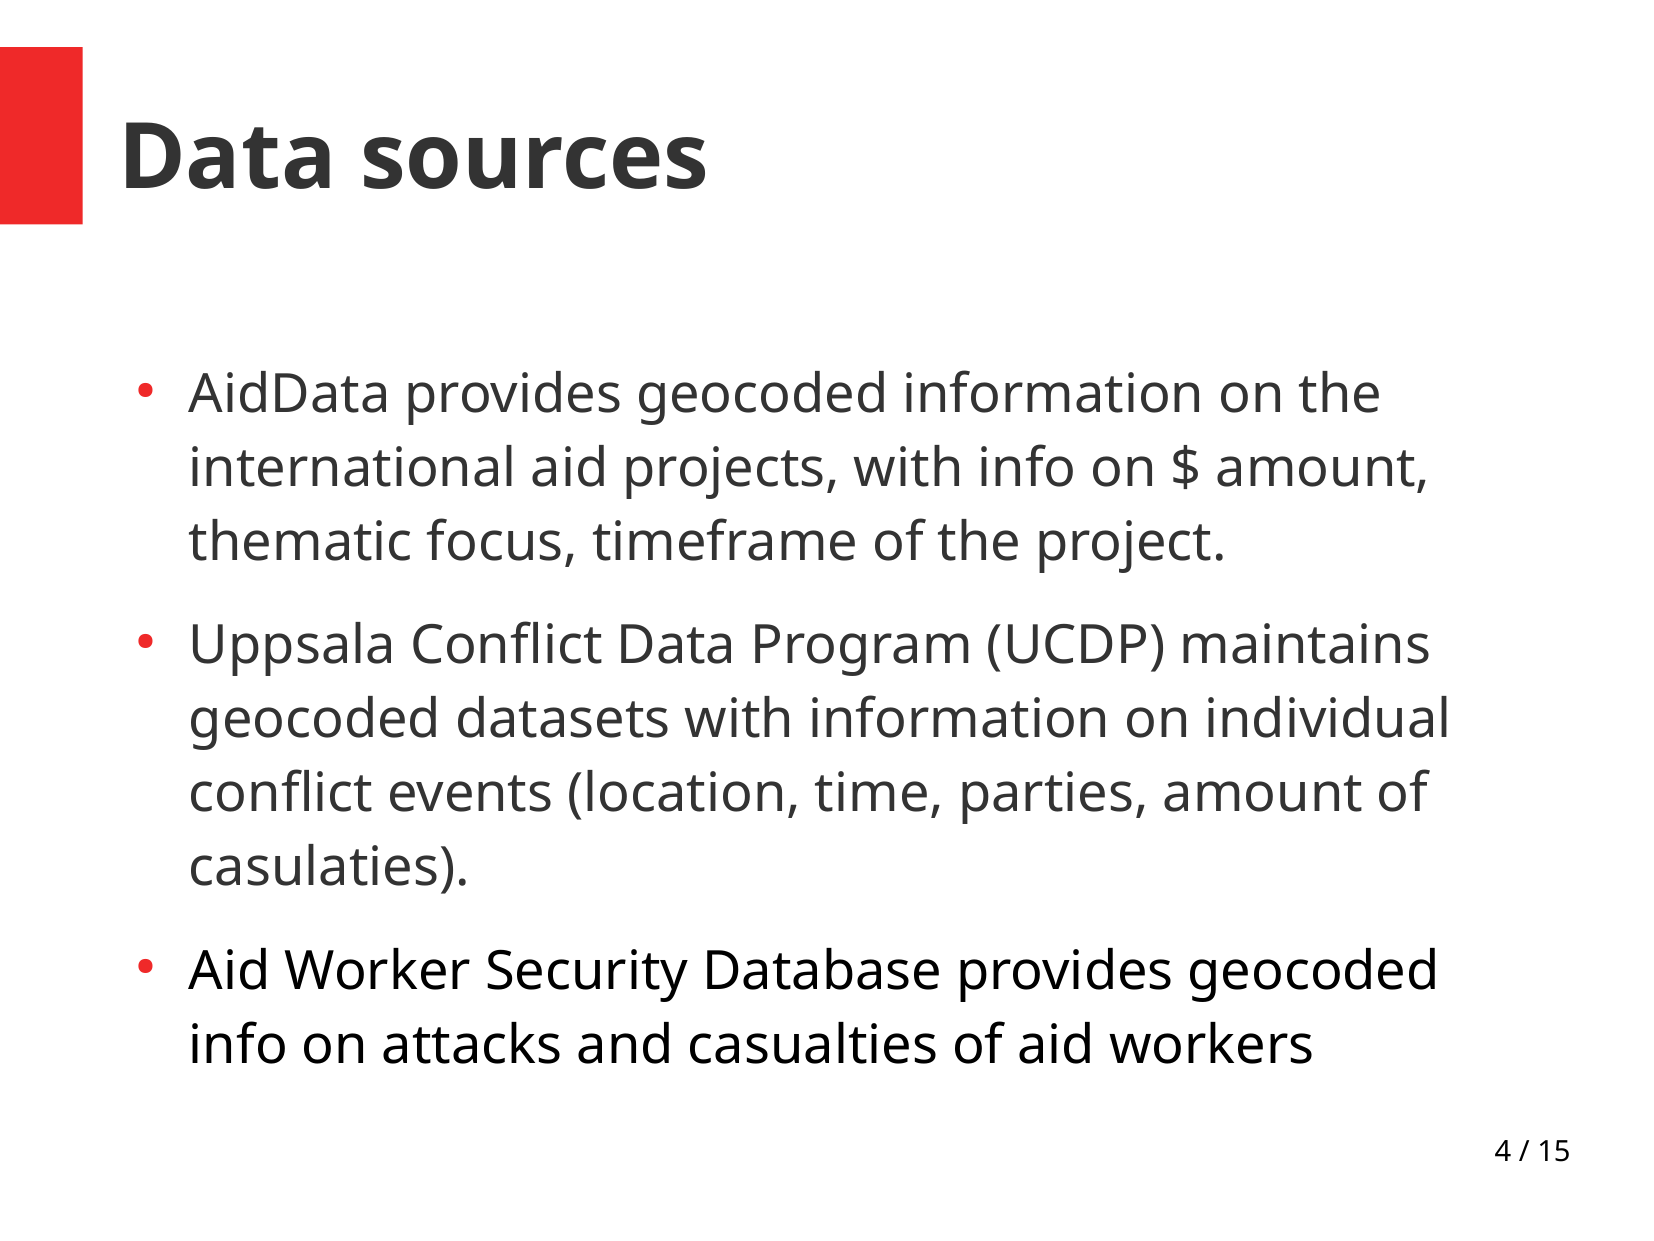

# Data sources
AidData provides geocoded information on the international aid projects, with info on $ amount, thematic focus, timeframe of the project.
Uppsala Conflict Data Program (UCDP) maintains geocoded datasets with information on individual conflict events (location, time, parties, amount of casulaties).
Aid Worker Security Database provides geocoded info on attacks and casualties of aid workers
4